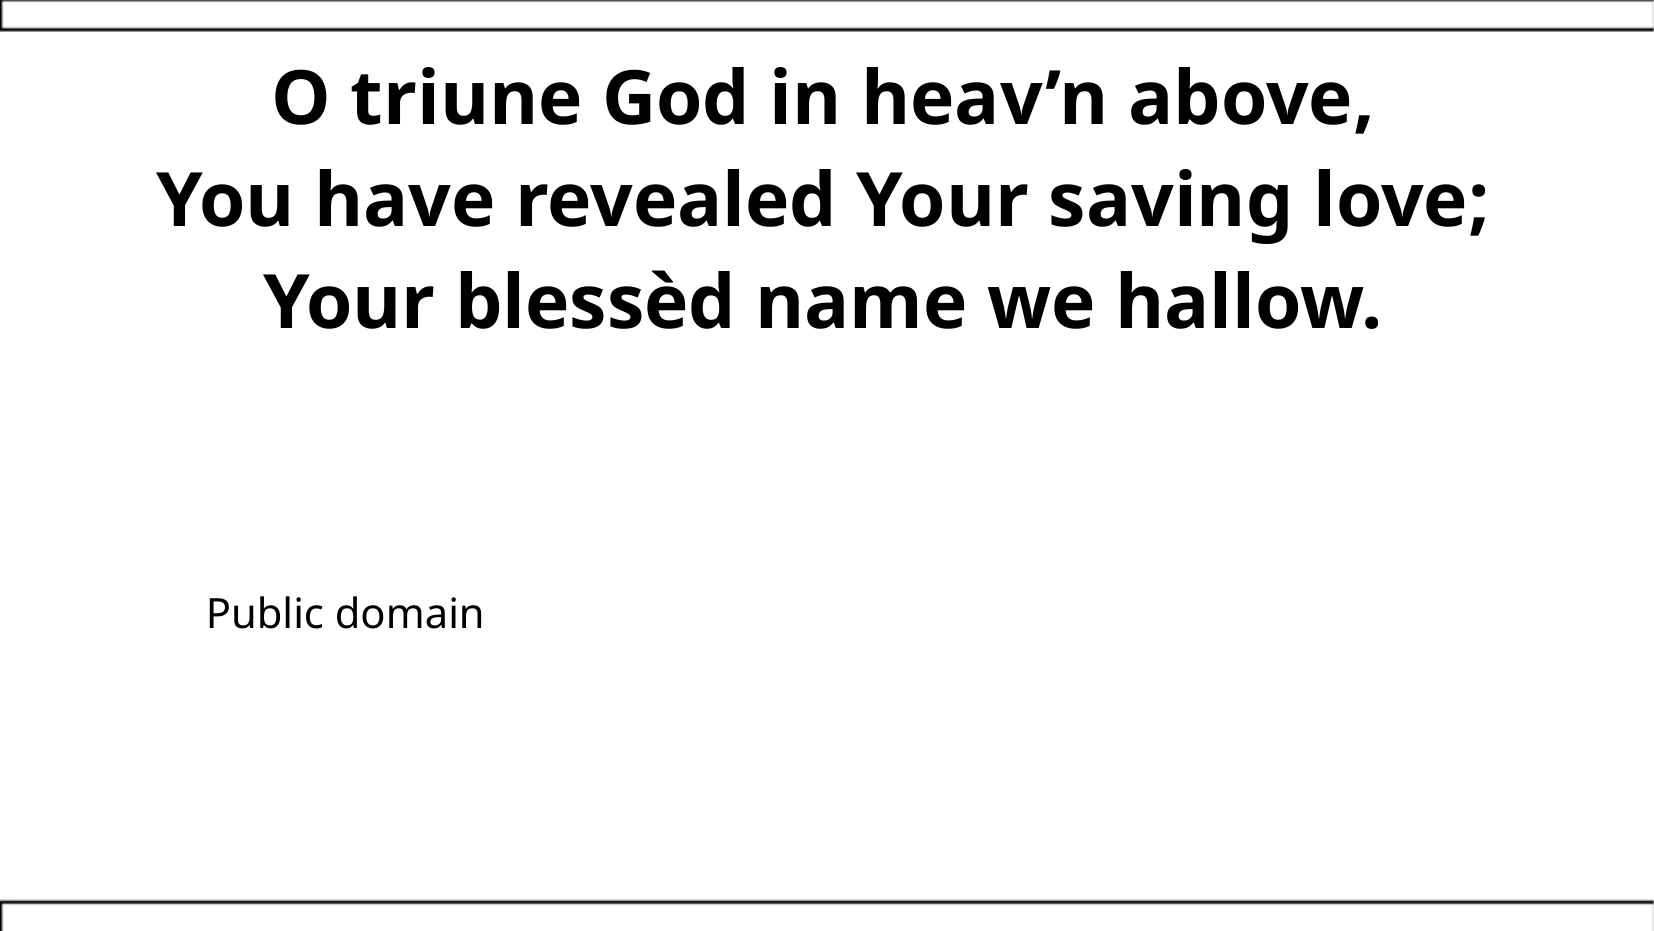

O triune God in heav’n above,
You have revealed Your saving love;
Your blessèd name we hallow.
 Public domain